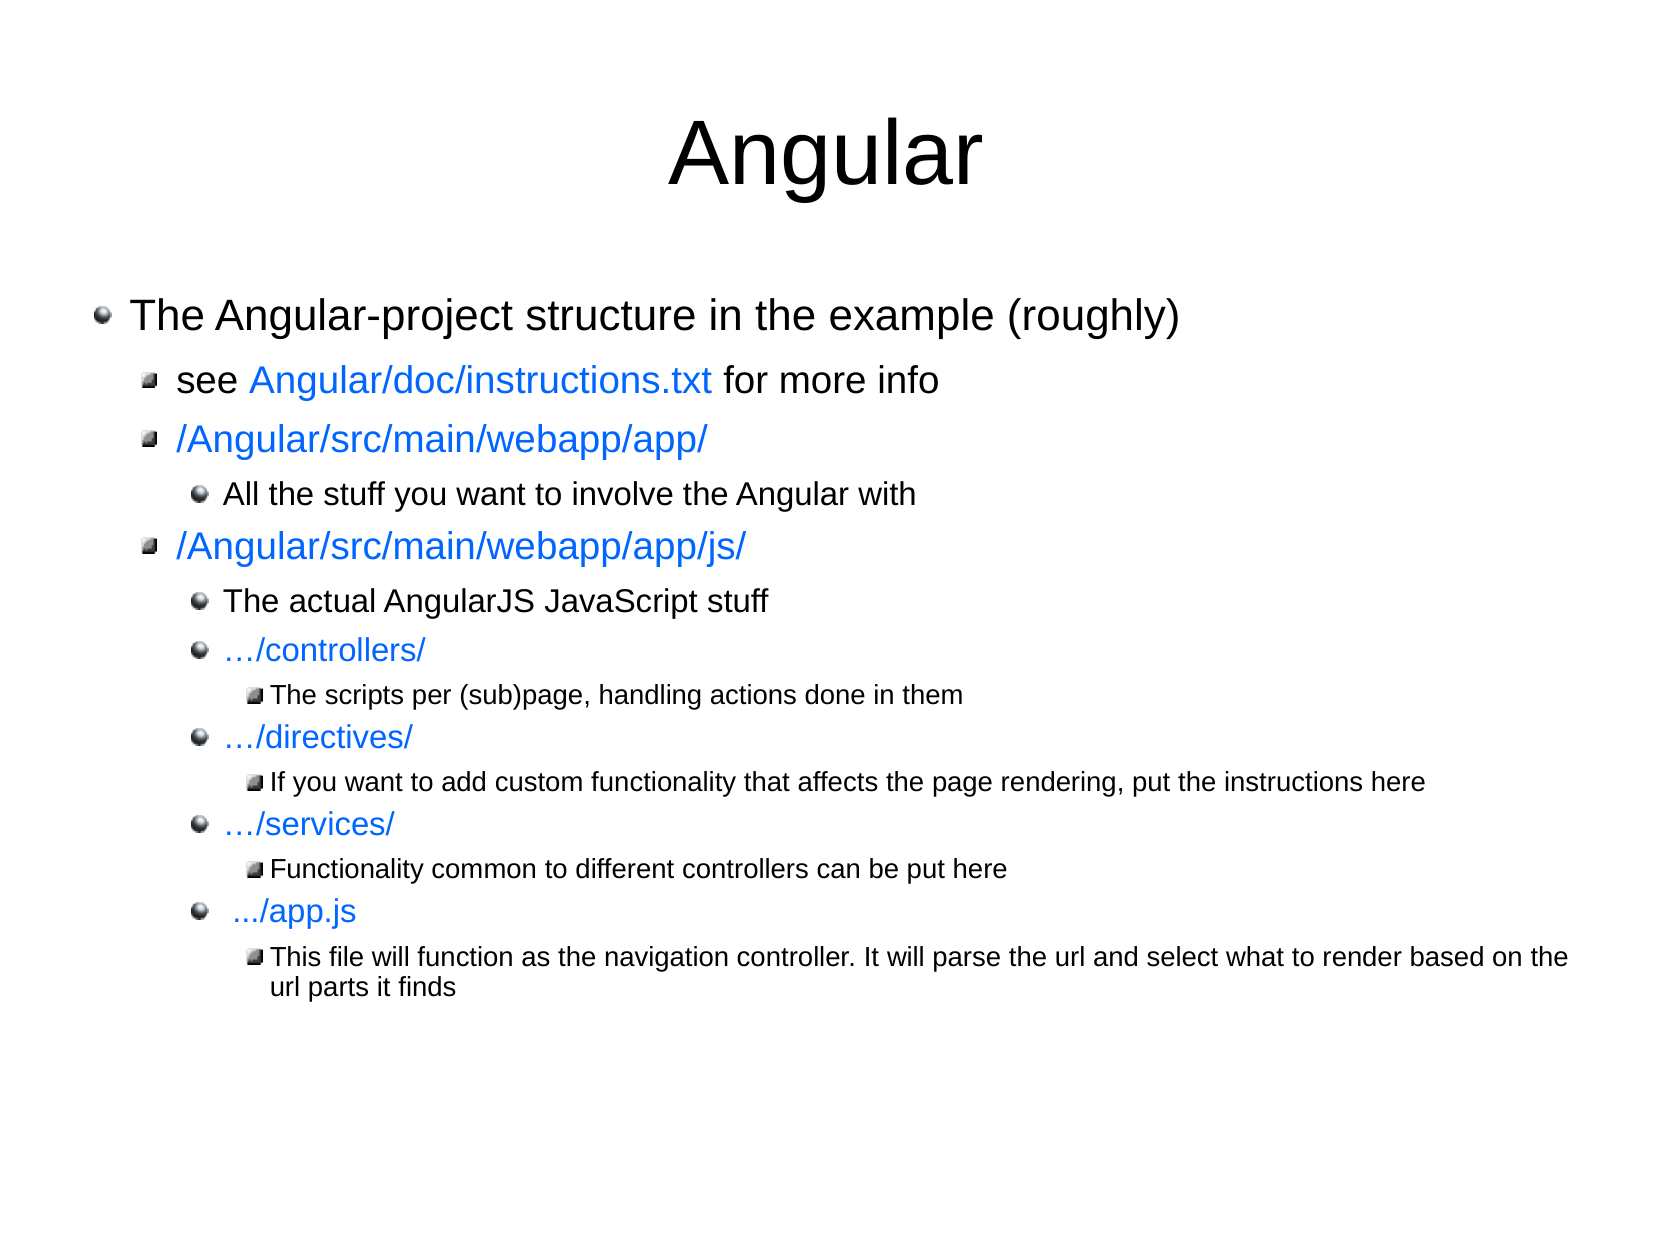

# Angular
The Angular-project structure in the example (roughly)
see Angular/doc/instructions.txt for more info
/Angular/src/main/webapp/app/
All the stuff you want to involve the Angular with
/Angular/src/main/webapp/app/js/
The actual AngularJS JavaScript stuff
…/controllers/
The scripts per (sub)page, handling actions done in them
…/directives/
If you want to add custom functionality that affects the page rendering, put the instructions here
…/services/
Functionality common to different controllers can be put here
 .../app.js
This file will function as the navigation controller. It will parse the url and select what to render based on the url parts it finds